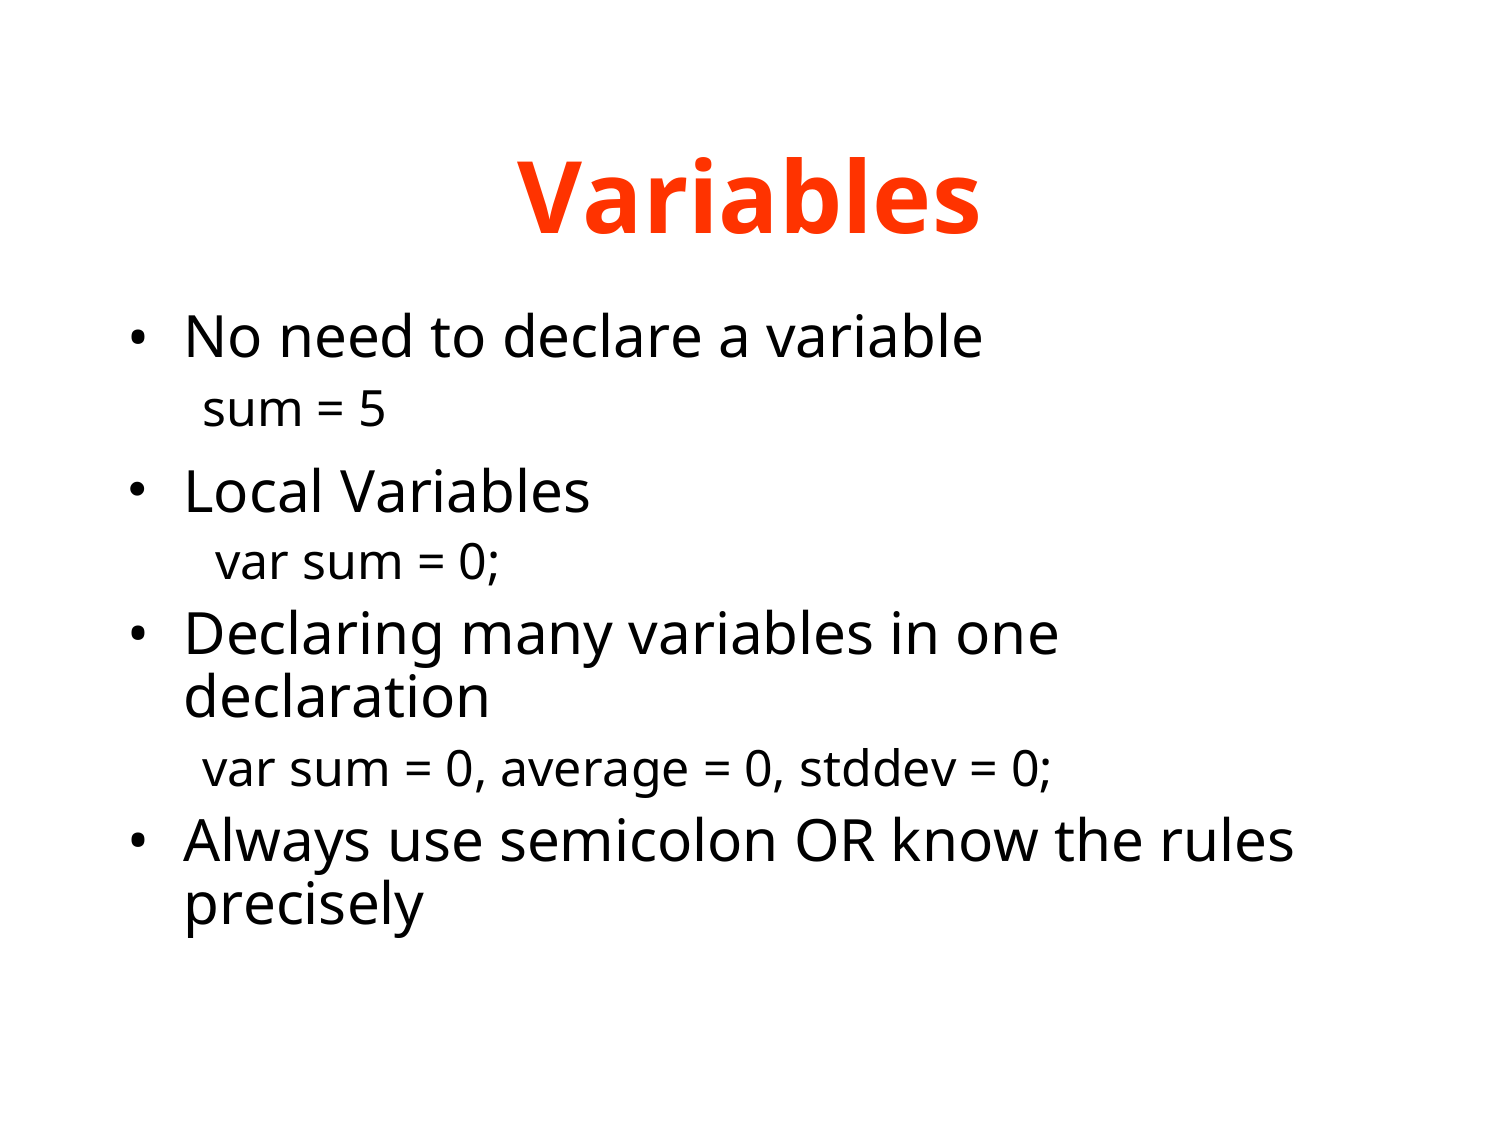

# Variables
No need to declare a variable
sum = 5
Local Variables
 var sum = 0;
Declaring many variables in one declaration
var sum = 0, average = 0, stddev = 0;
Always use semicolon OR know the rules precisely